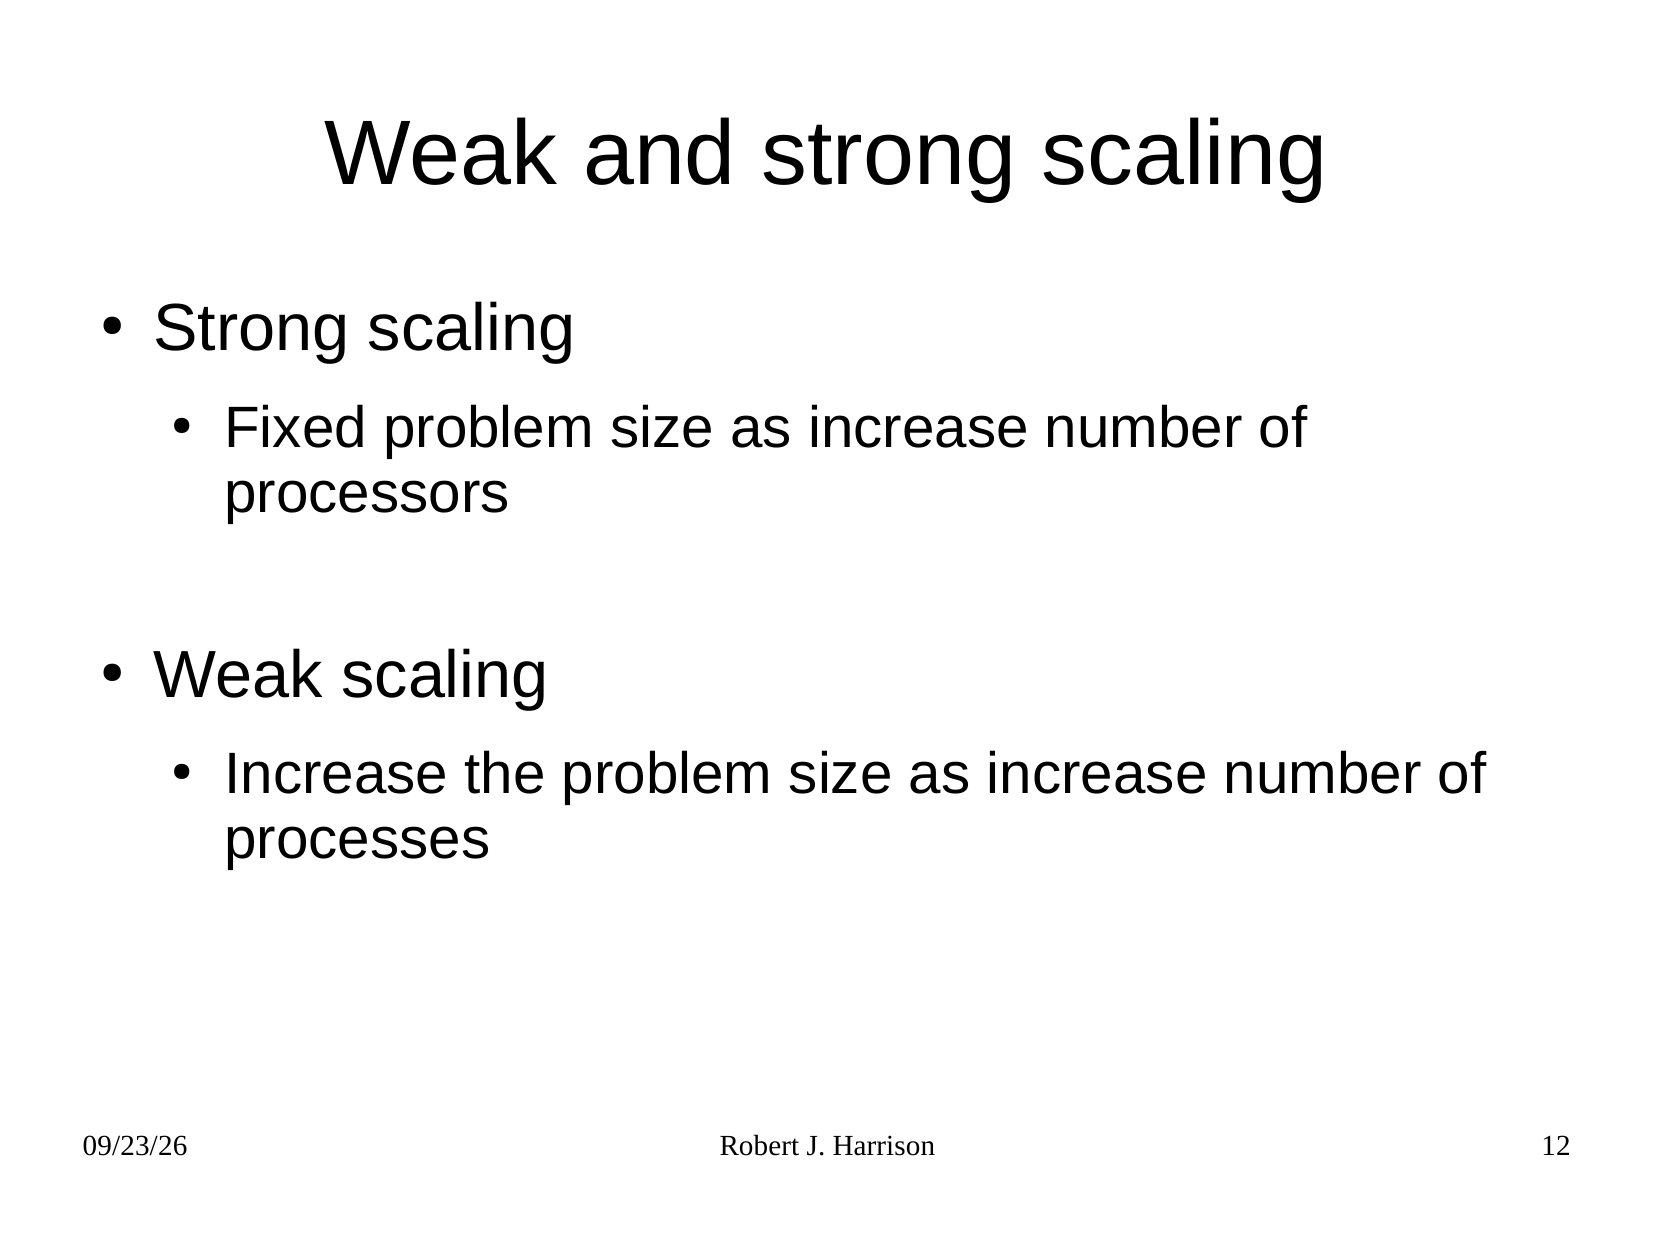

# Weak and strong scaling
Strong scaling
Fixed problem size as increase number of processors
Weak scaling
Increase the problem size as increase number of processes
Robert J. Harrison
12